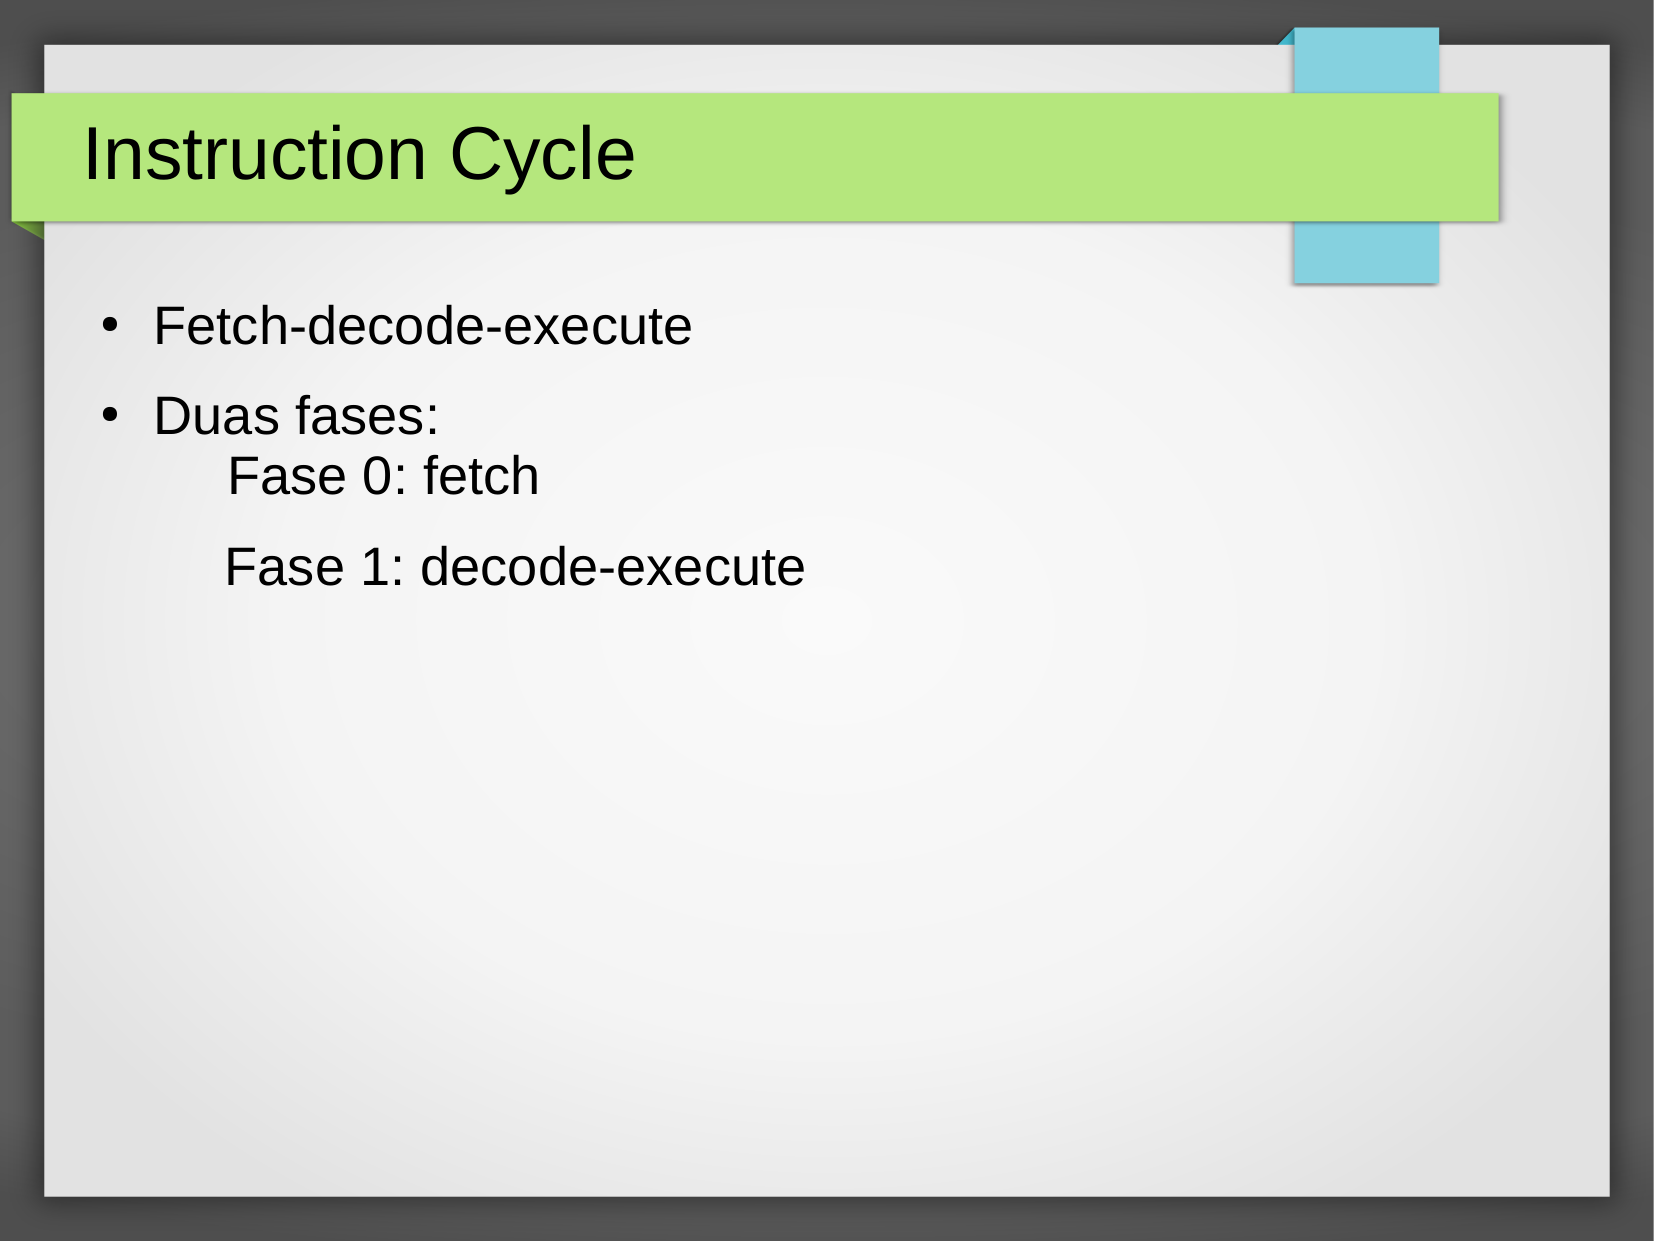

# Instruction Cycle
Fetch-decode-execute
Duas fases:
	Fase 0: fetch
Fase 1: decode-execute